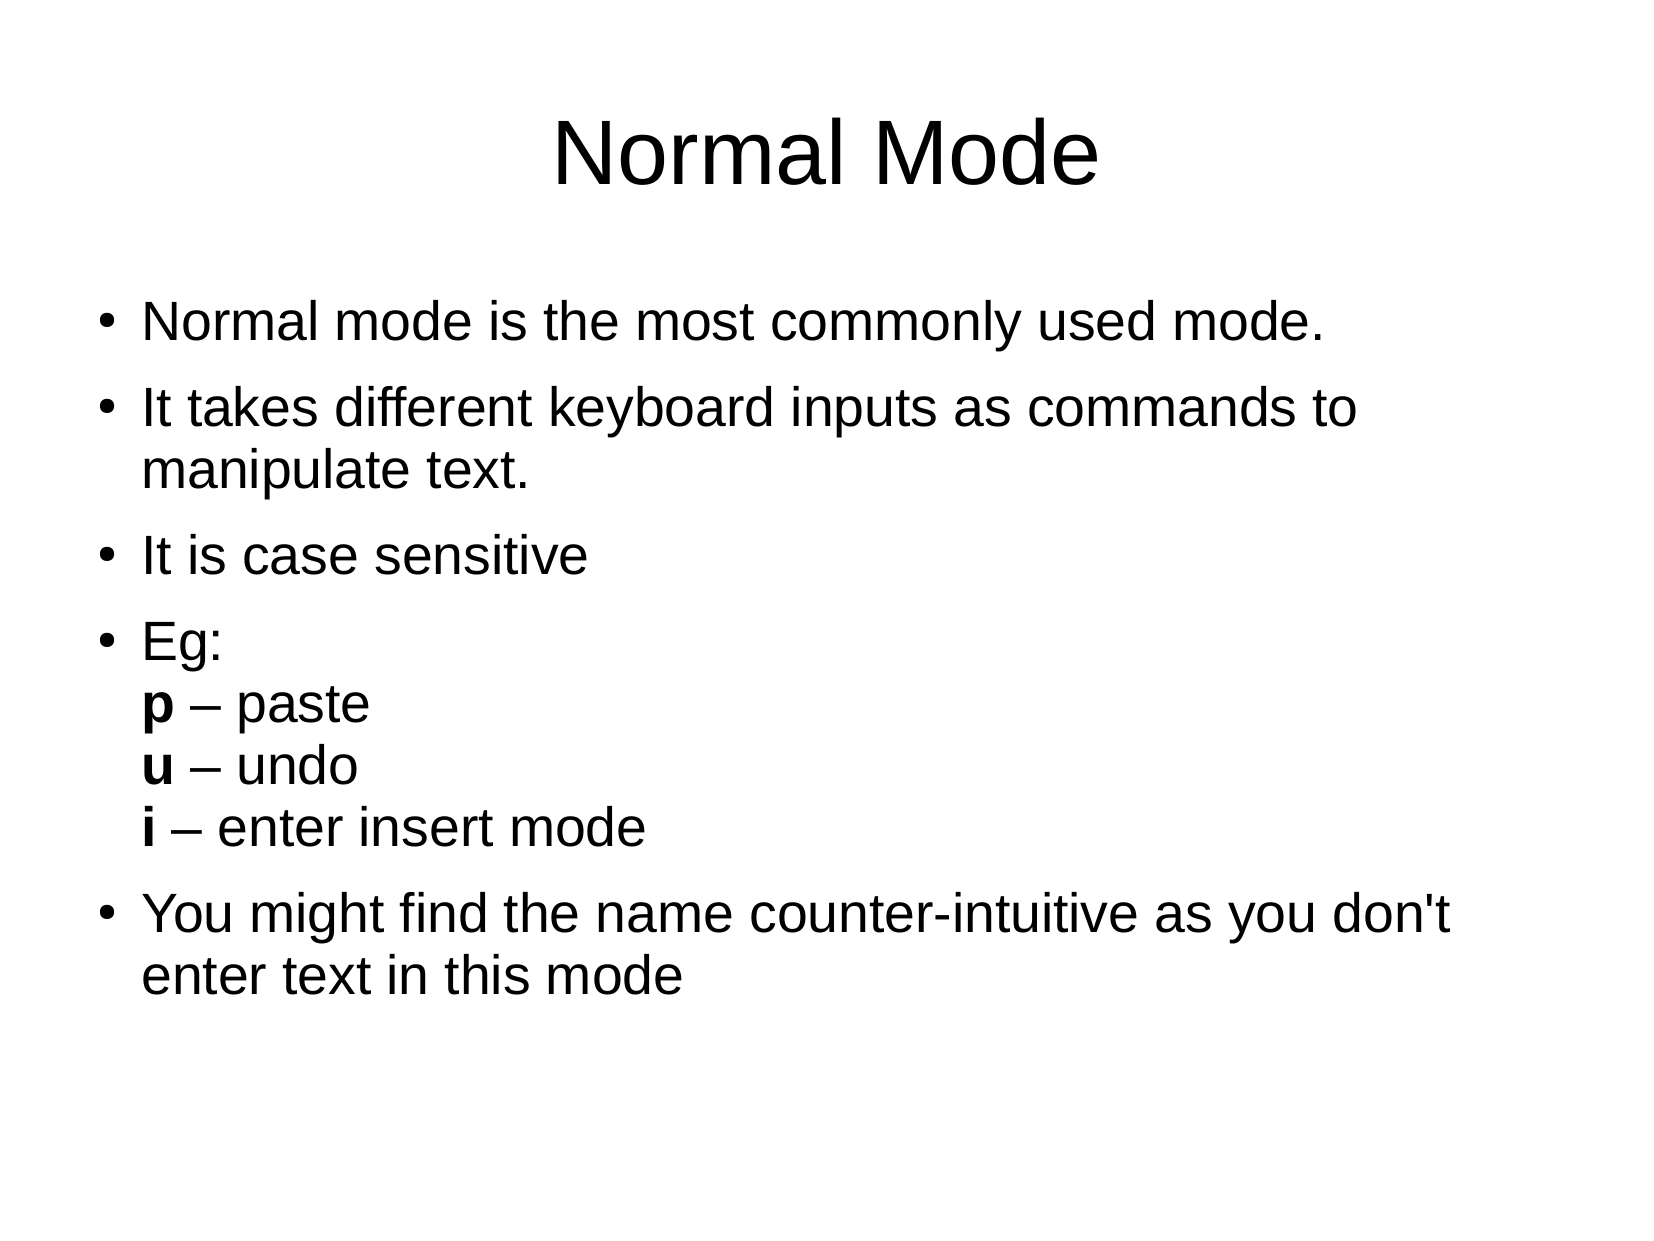

# Normal Mode
Normal mode is the most commonly used mode.
It takes different keyboard inputs as commands to manipulate text.
It is case sensitive
Eg:
p – paste
u – undo
i – enter insert mode
You might find the name counter-intuitive as you don't enter text in this mode